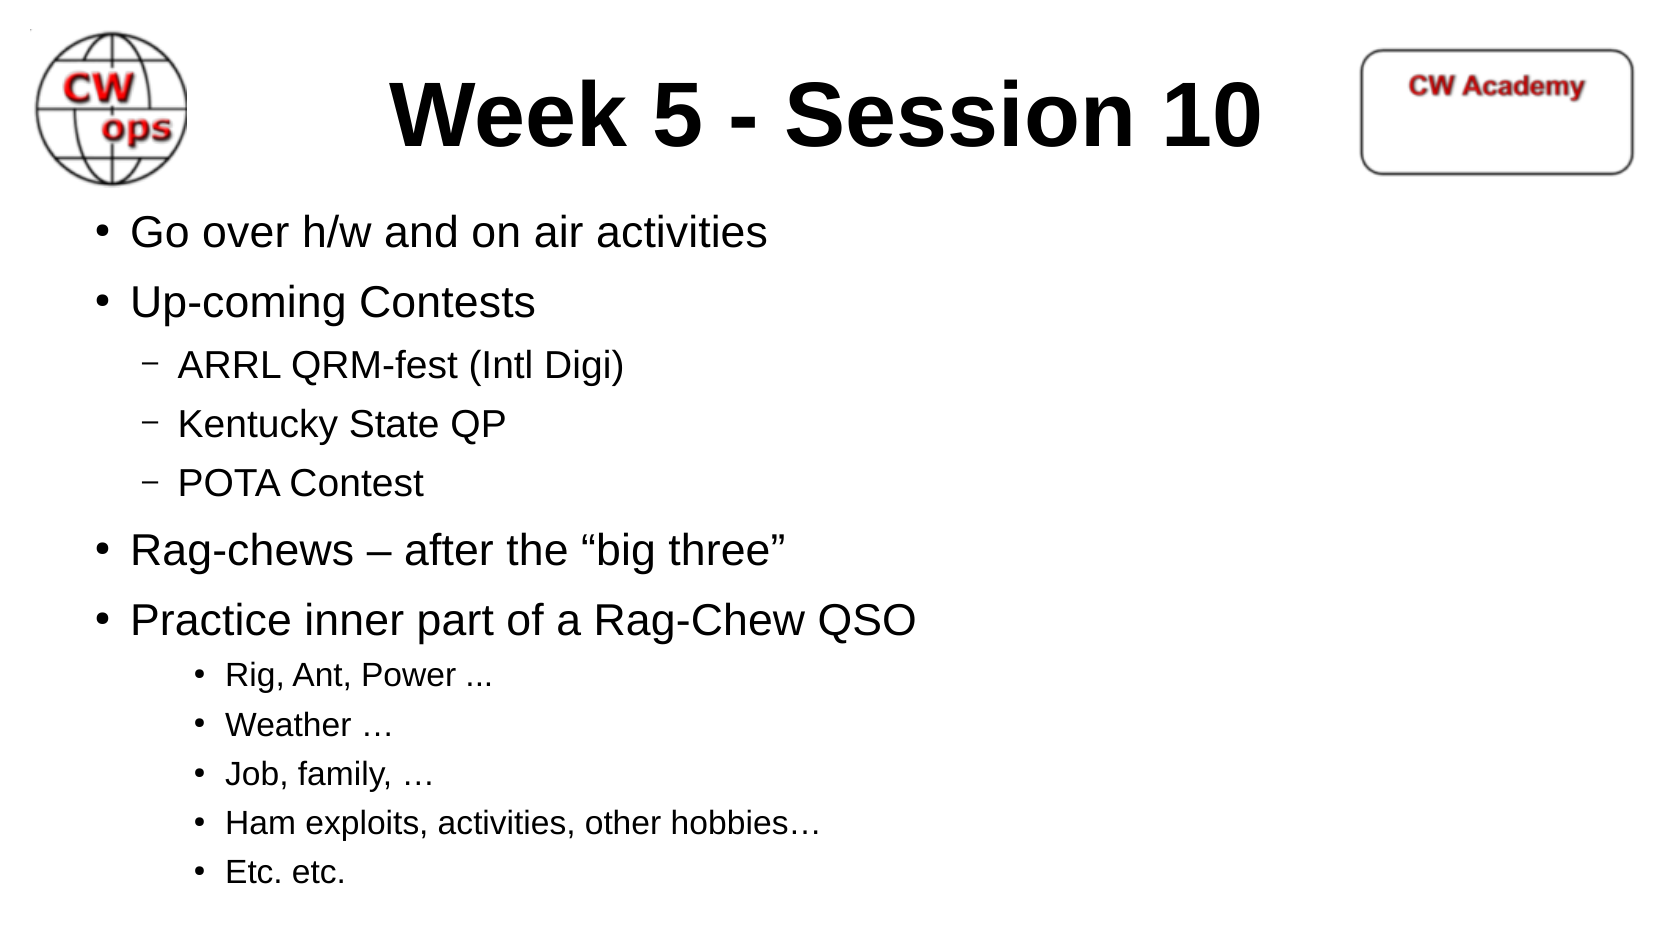

Week 5 - Session 10
# Go over h/w and on air activities
Up-coming Contests
ARRL QRM-fest (Intl Digi)
Kentucky State QP
POTA Contest
Rag-chews – after the “big three”
Practice inner part of a Rag-Chew QSO
Rig, Ant, Power ...
Weather …
Job, family, …
Ham exploits, activities, other hobbies…
Etc. etc.